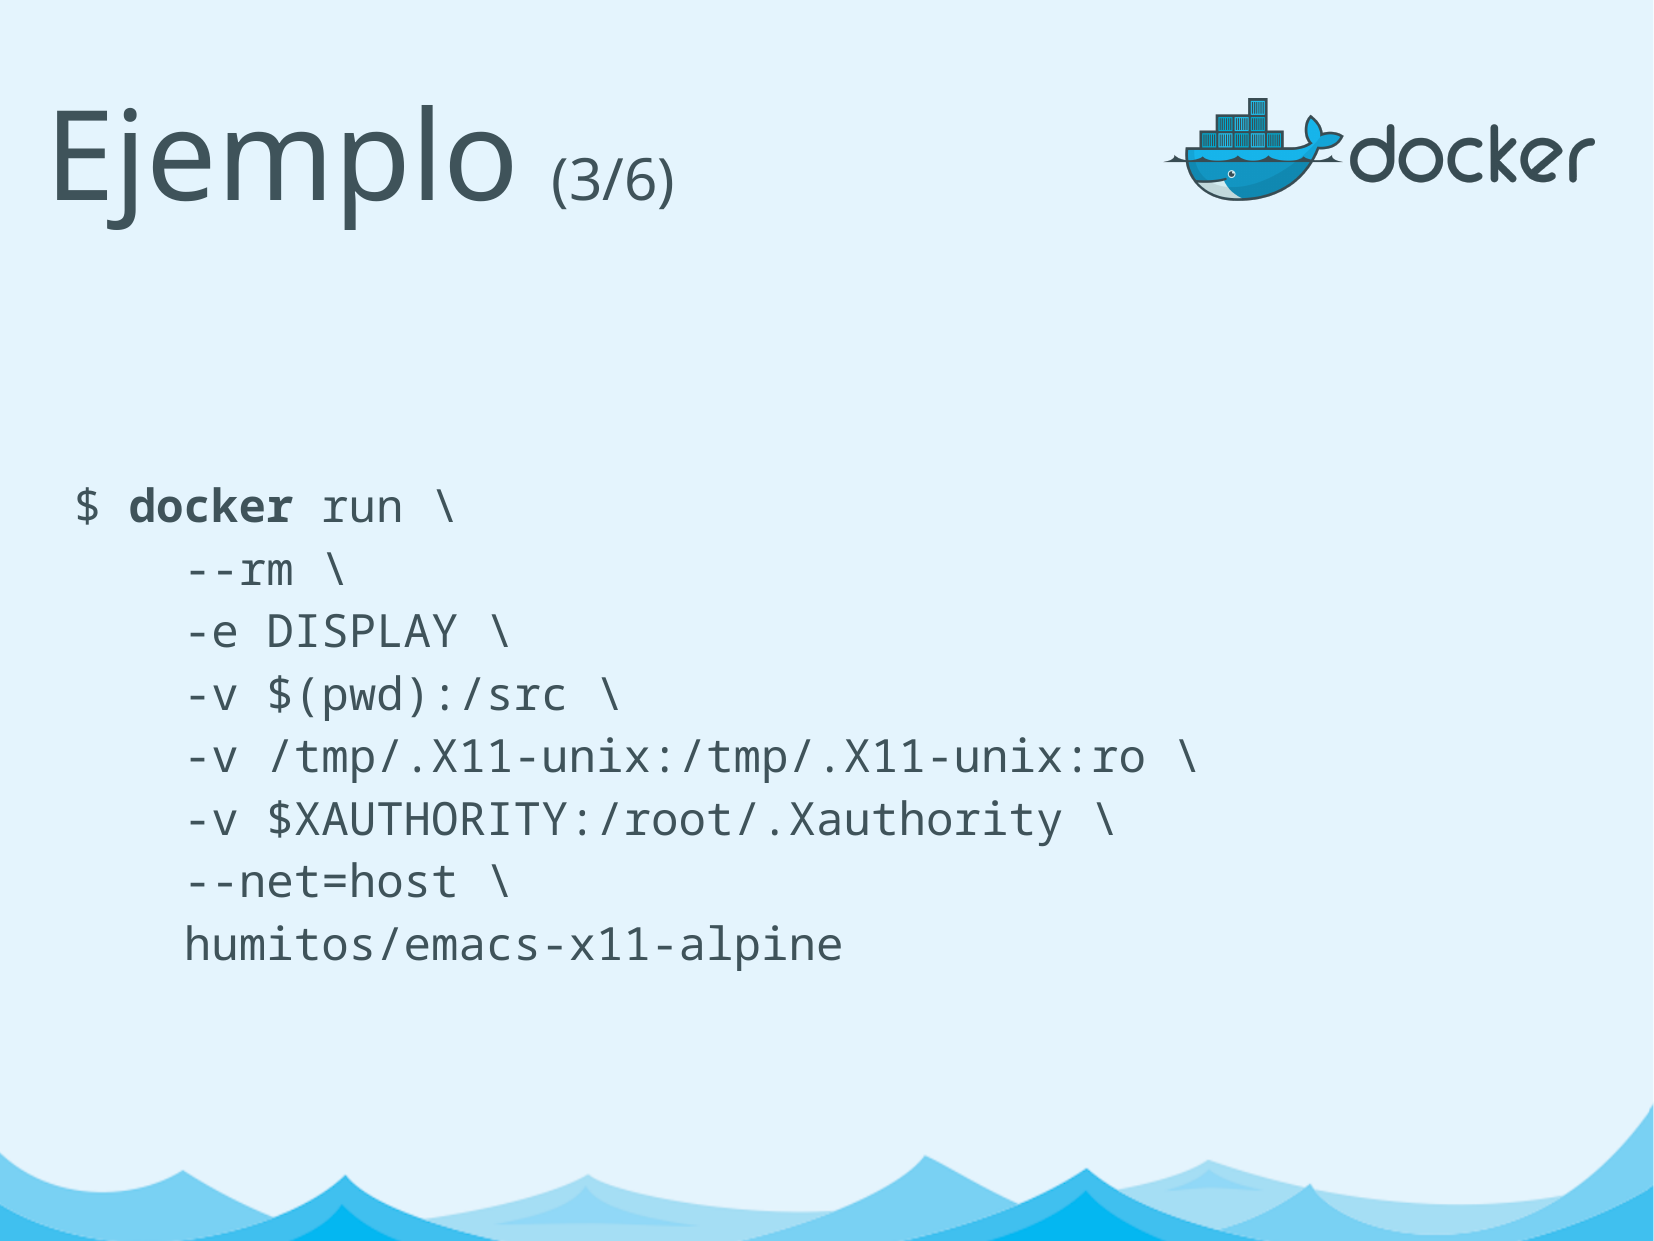

Ejemplo (3/6)
$ docker run \
 --rm \
 -e DISPLAY \
 -v $(pwd):/src \
 -v /tmp/.X11-unix:/tmp/.X11-unix:ro \
 -v $XAUTHORITY:/root/.Xauthority \
 --net=host \
 humitos/emacs-x11-alpine